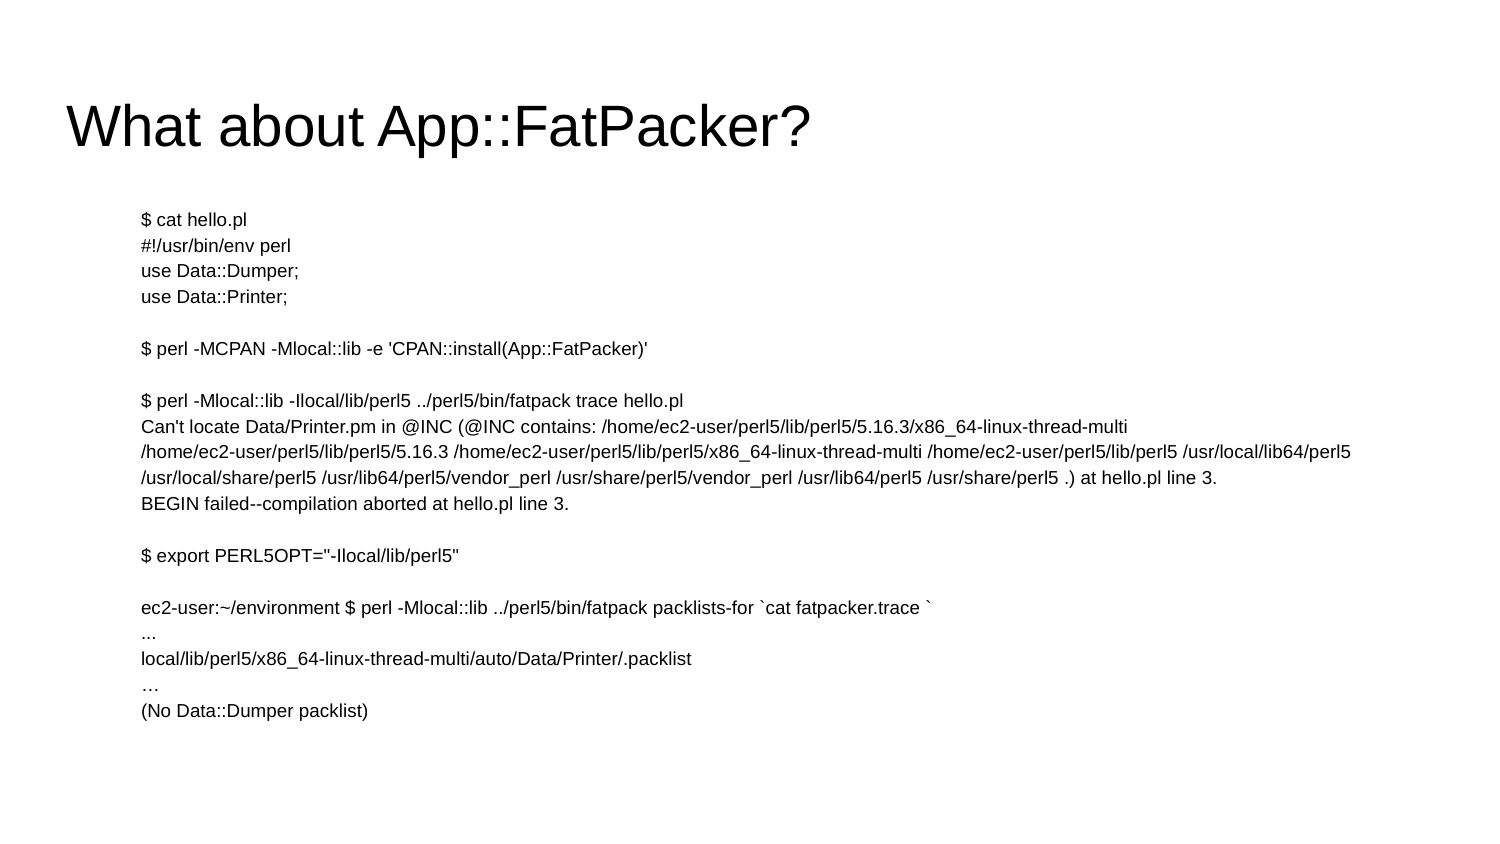

# What about App::FatPacker?
$ cat hello.pl
#!/usr/bin/env perl
use Data::Dumper;
use Data::Printer;
$ perl -MCPAN -Mlocal::lib -e 'CPAN::install(App::FatPacker)'
$ perl -Mlocal::lib -Ilocal/lib/perl5 ../perl5/bin/fatpack trace hello.pl
Can't locate Data/Printer.pm in @INC (@INC contains: /home/ec2-user/perl5/lib/perl5/5.16.3/x86_64-linux-thread-multi /home/ec2-user/perl5/lib/perl5/5.16.3 /home/ec2-user/perl5/lib/perl5/x86_64-linux-thread-multi /home/ec2-user/perl5/lib/perl5 /usr/local/lib64/perl5 /usr/local/share/perl5 /usr/lib64/perl5/vendor_perl /usr/share/perl5/vendor_perl /usr/lib64/perl5 /usr/share/perl5 .) at hello.pl line 3.
BEGIN failed--compilation aborted at hello.pl line 3.
$ export PERL5OPT="-Ilocal/lib/perl5"
ec2-user:~/environment $ perl -Mlocal::lib ../perl5/bin/fatpack packlists-for `cat fatpacker.trace `
...
local/lib/perl5/x86_64-linux-thread-multi/auto/Data/Printer/.packlist
…
(No Data::Dumper packlist)